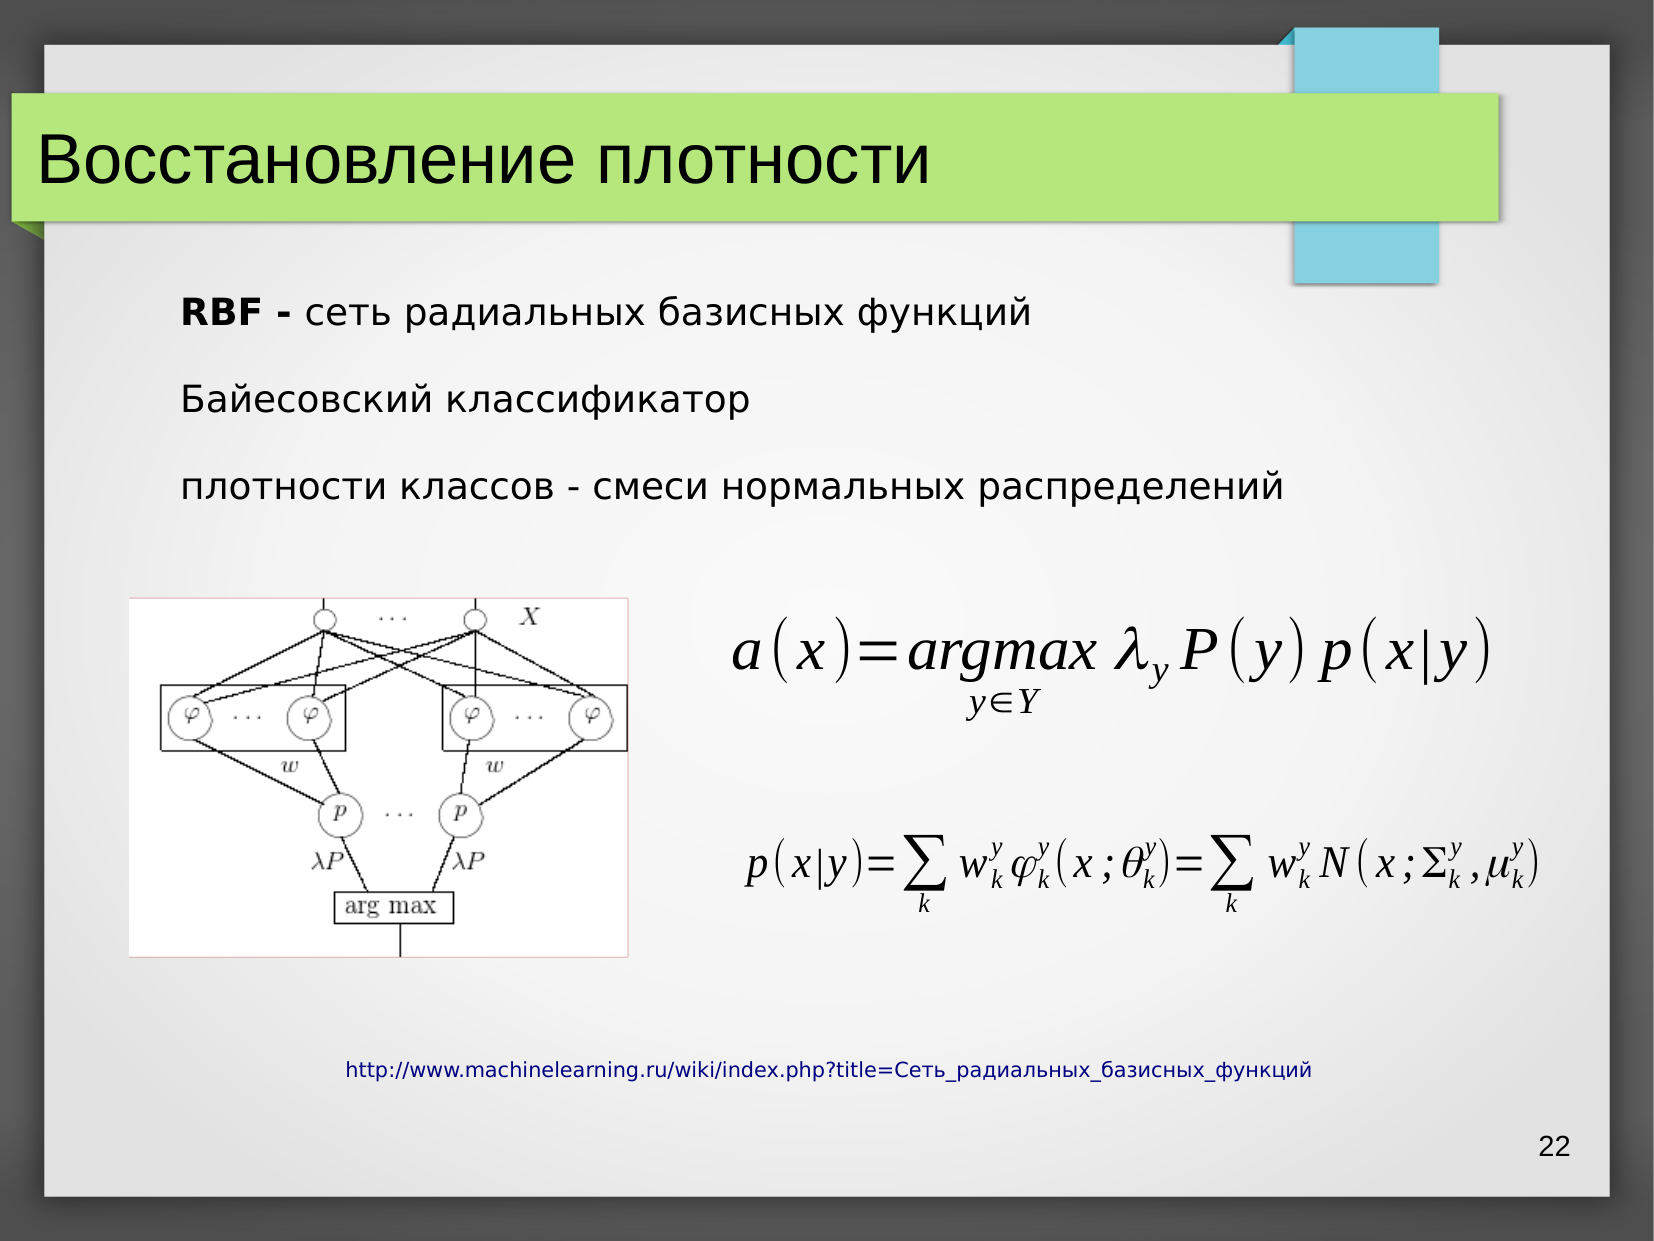

# Восстановление плотности
RBF - сеть радиальных базисных функций
Байесовский классификатор
плотности классов - смеси нормальных распределений
http://www.machinelearning.ru/wiki/index.php?title=Сеть_радиальных_базисных_функций
22